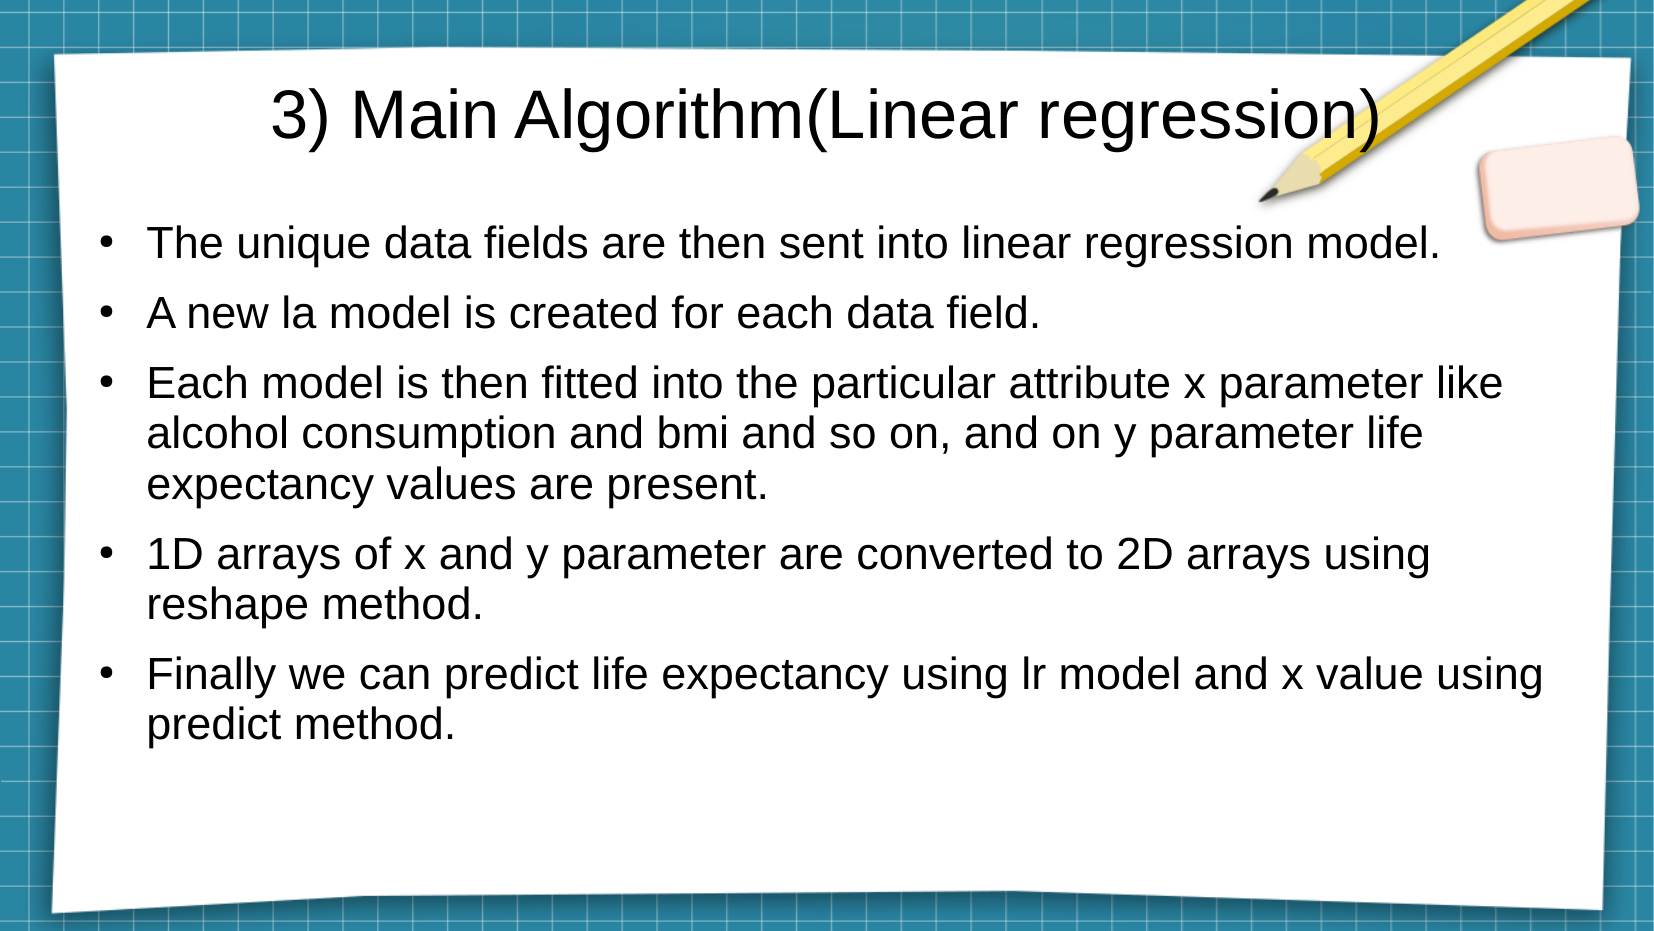

# 3) Main Algorithm(Linear regression)
The unique data fields are then sent into linear regression model.
A new la model is created for each data field.
Each model is then fitted into the particular attribute x parameter like alcohol consumption and bmi and so on, and on y parameter life expectancy values are present.
1D arrays of x and y parameter are converted to 2D arrays using reshape method.
Finally we can predict life expectancy using lr model and x value using predict method.